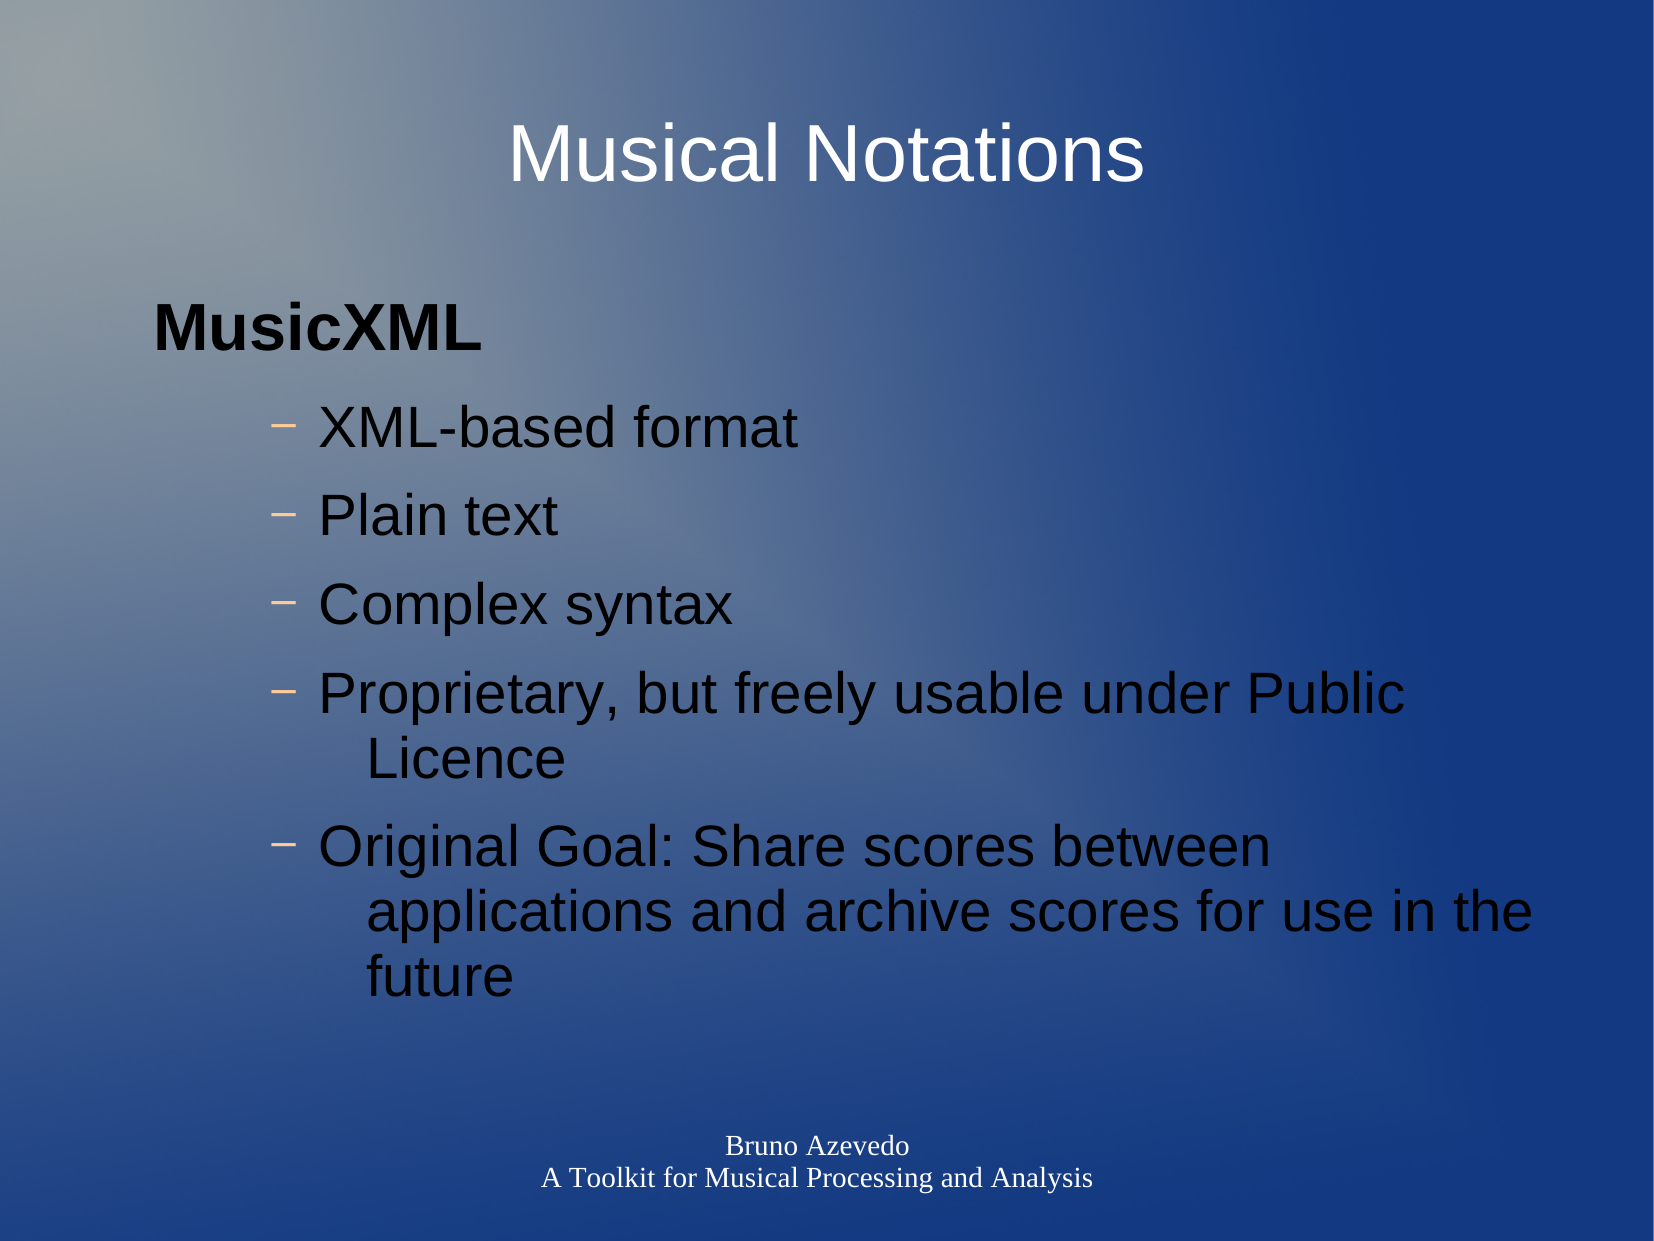

# Musical Notations
MusicXML
XML-based format
Plain text
Complex syntax
Proprietary, but freely usable under Public Licence
Original Goal: Share scores between applications and archive scores for use in the future